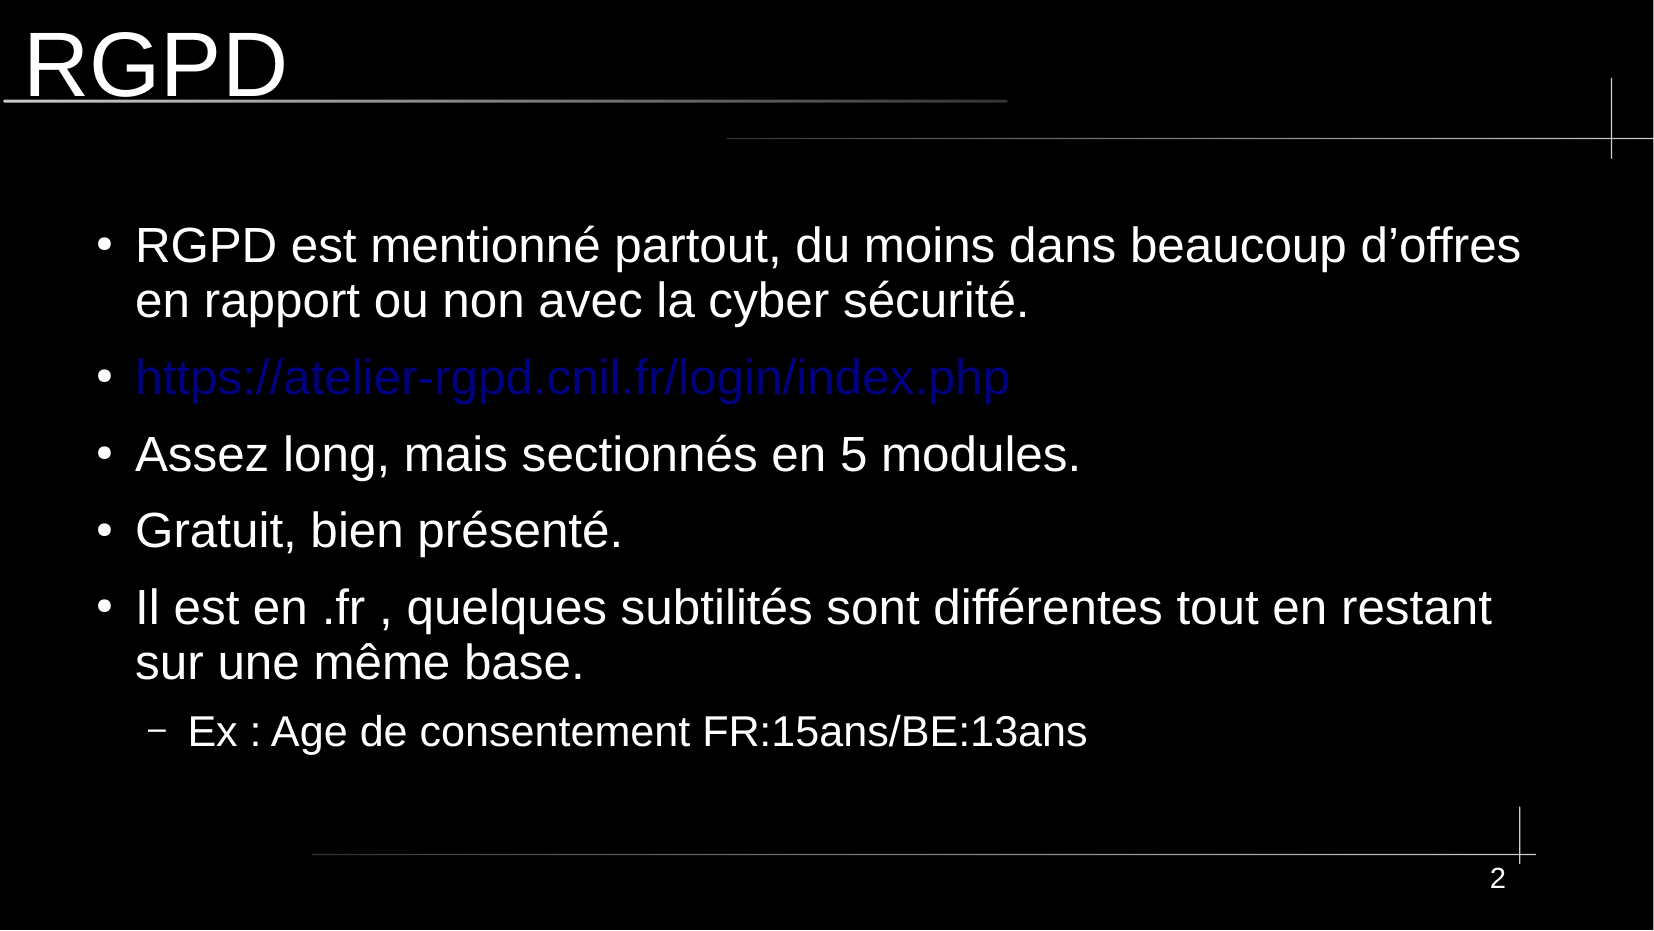

# RGPD
RGPD est mentionné partout, du moins dans beaucoup d’offres en rapport ou non avec la cyber sécurité.
https://atelier-rgpd.cnil.fr/login/index.php
Assez long, mais sectionnés en 5 modules.
Gratuit, bien présenté.
Il est en .fr , quelques subtilités sont différentes tout en restant sur une même base.
Ex : Age de consentement FR:15ans/BE:13ans
2